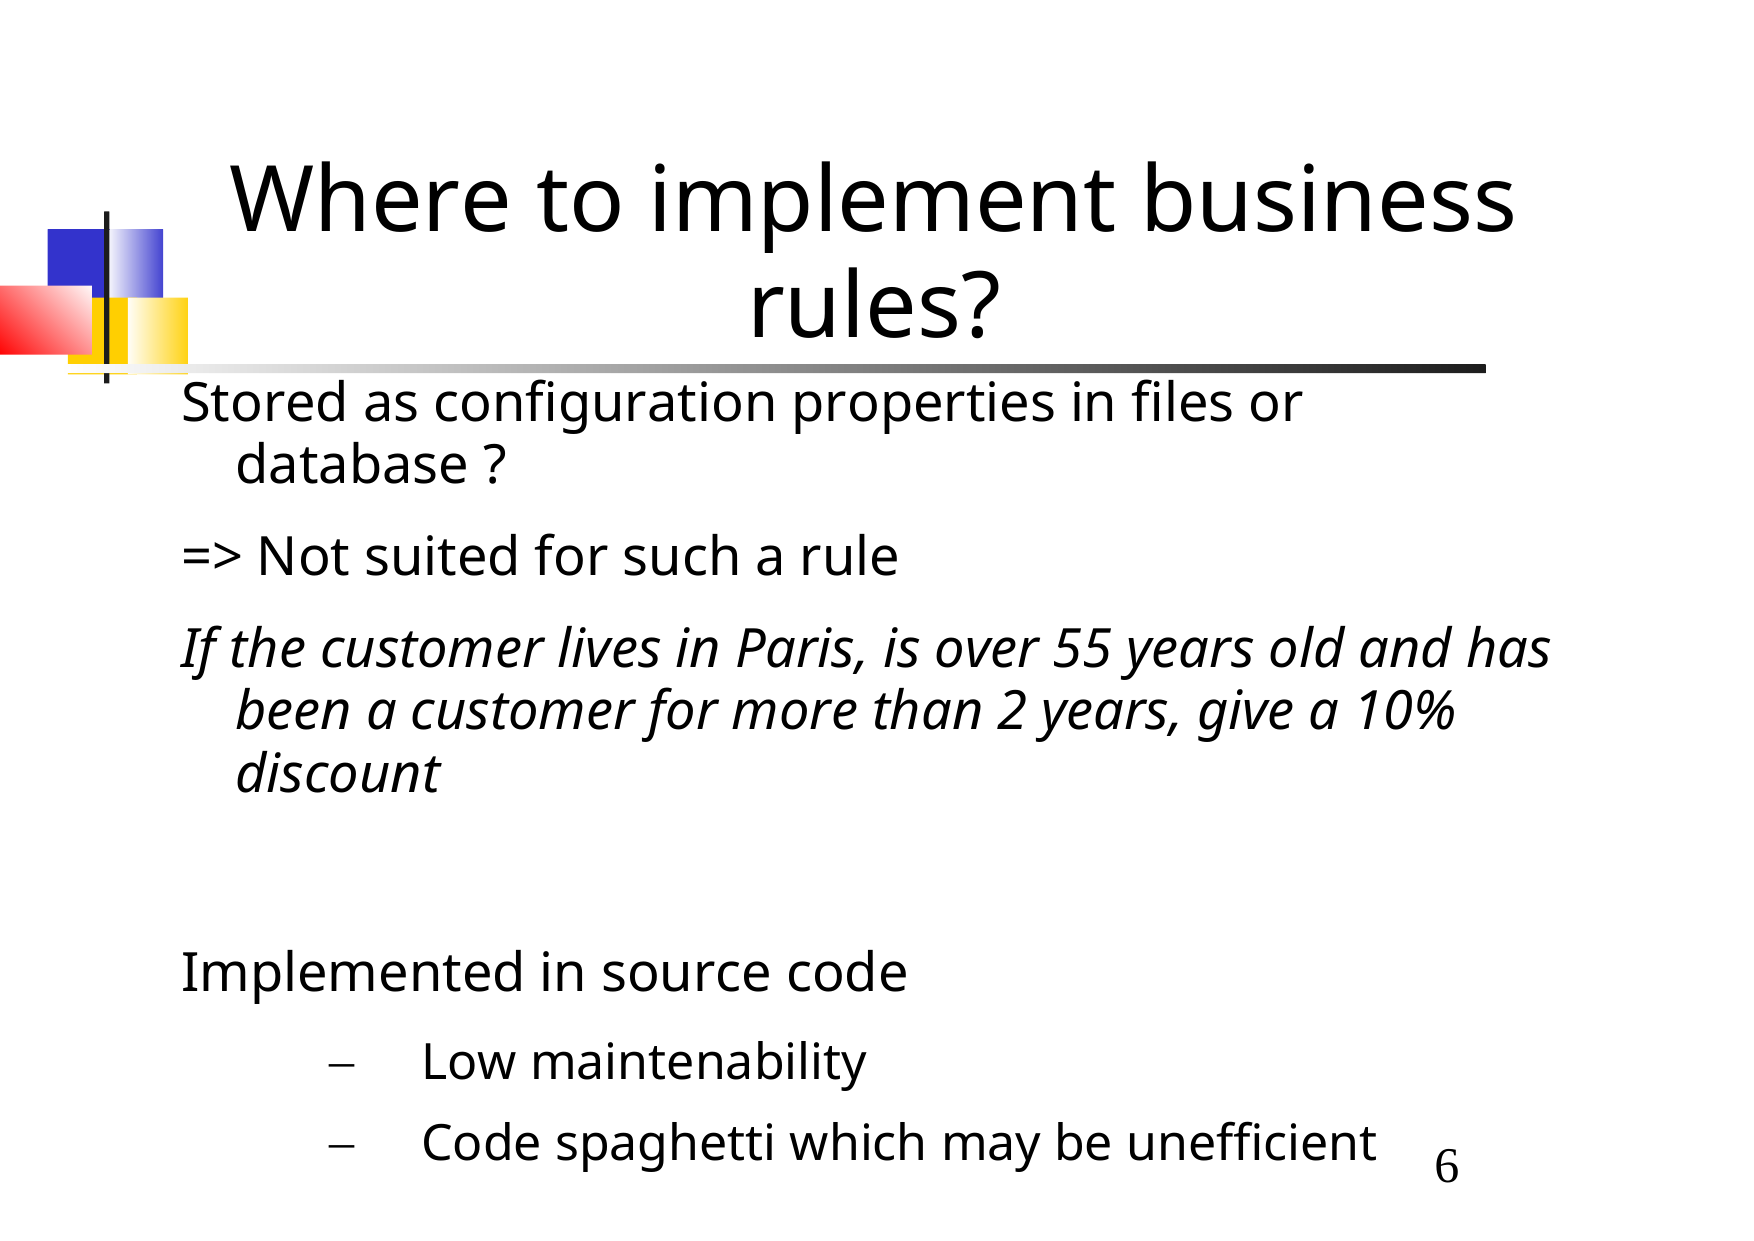

# Where to implement business rules?
Stored as configuration properties in files or database ?
=> Not suited for such a rule
If the customer lives in Paris, is over 55 years old and has been a customer for more than 2 years, give a 10% discount
Implemented in source code
Low maintenability
Code spaghetti which may be unefficient